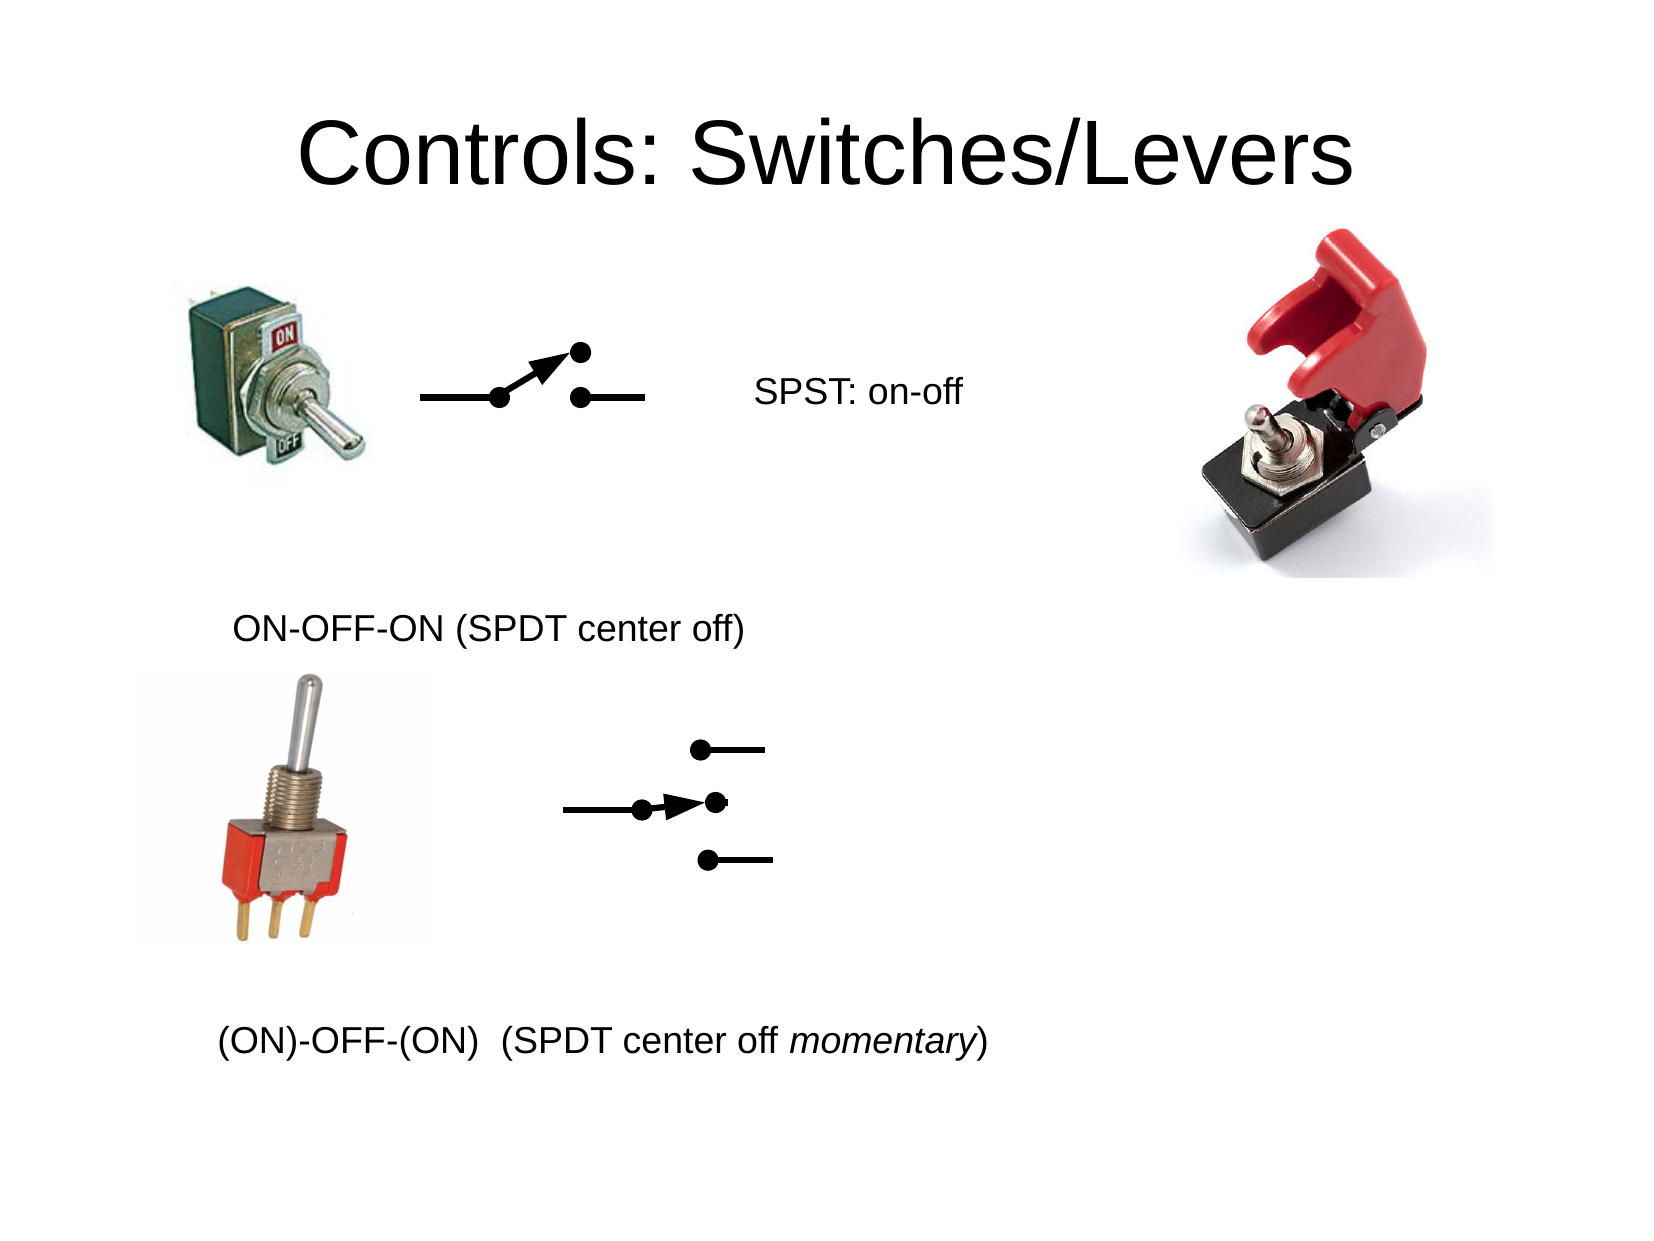

# Controls: Switches/Levers
SPST: on-off
ON-OFF-ON (SPDT center off)
(ON)-OFF-(ON) (SPDT center off momentary)